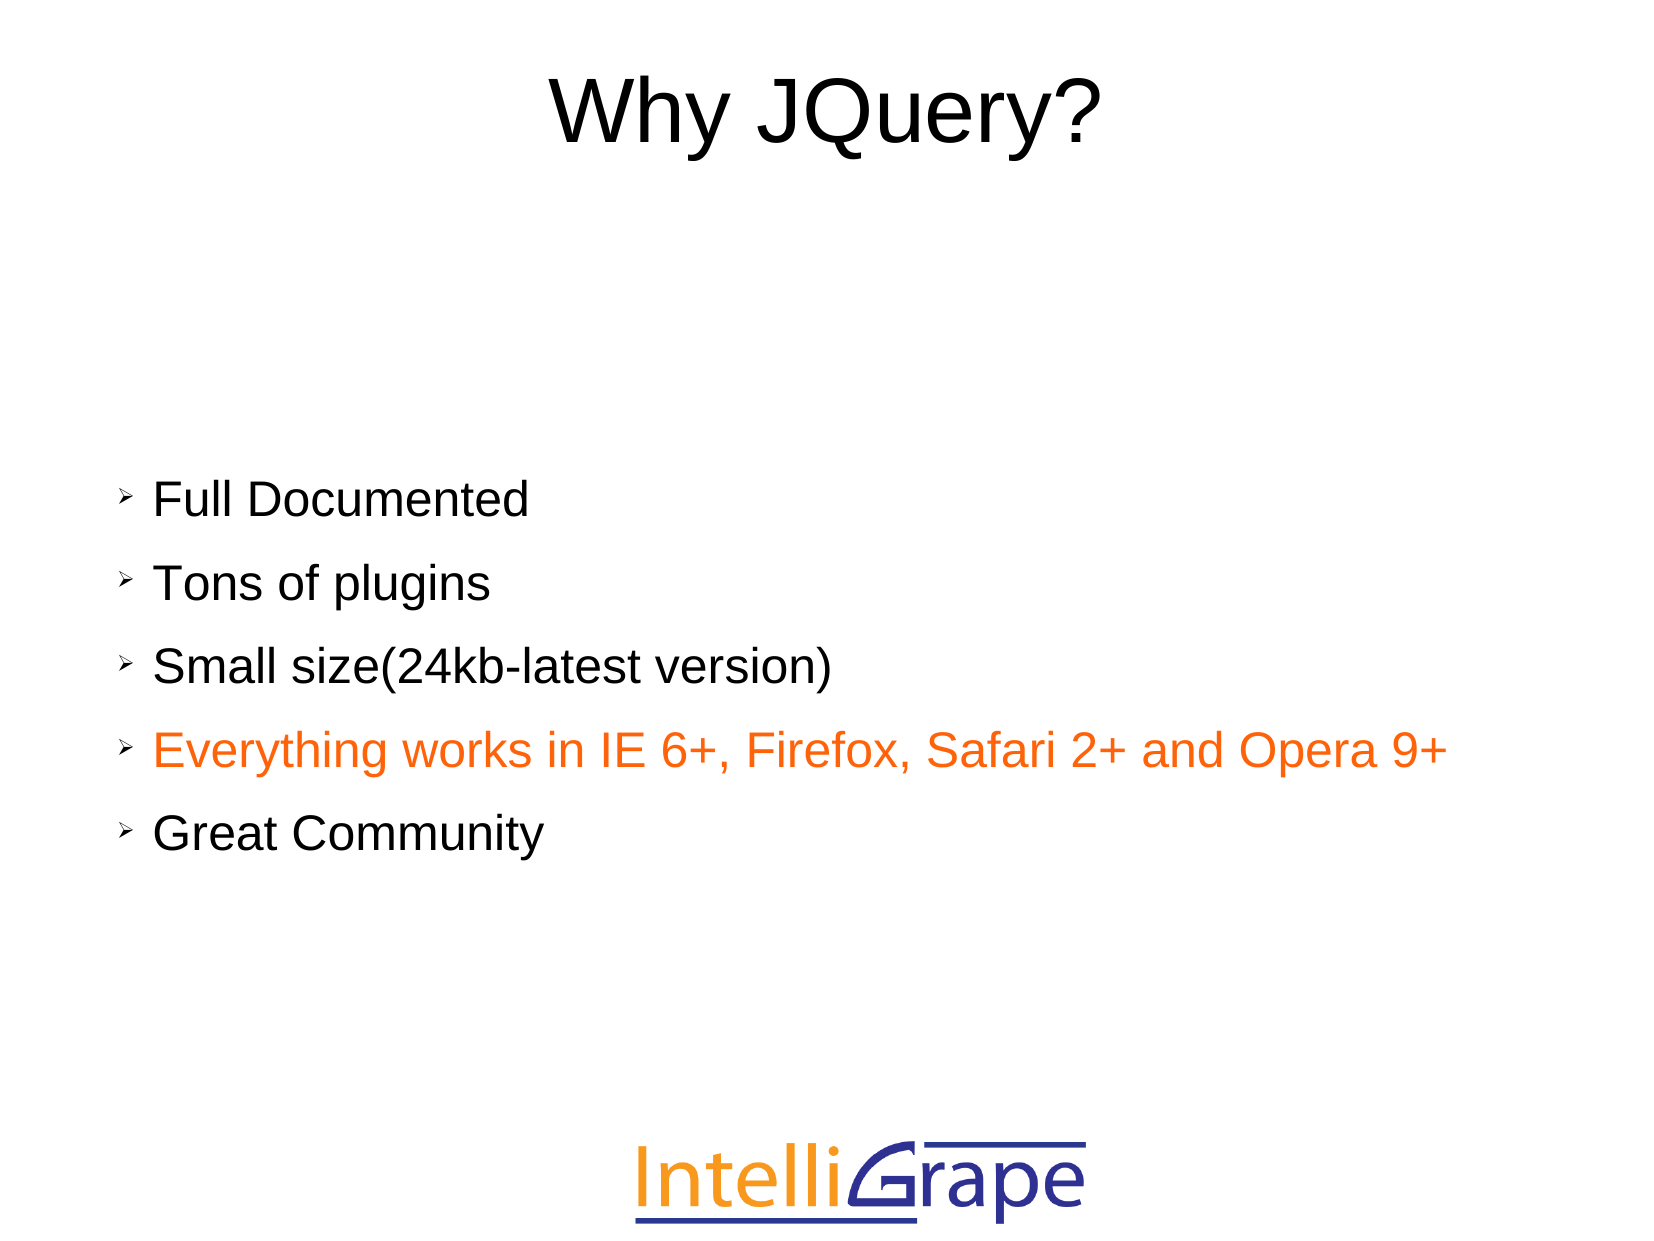

# Why JQuery?
Full Documented
Tons of plugins
Small size(24kb-latest version)
Everything works in IE 6+, Firefox, Safari 2+ and Opera 9+
Great Community